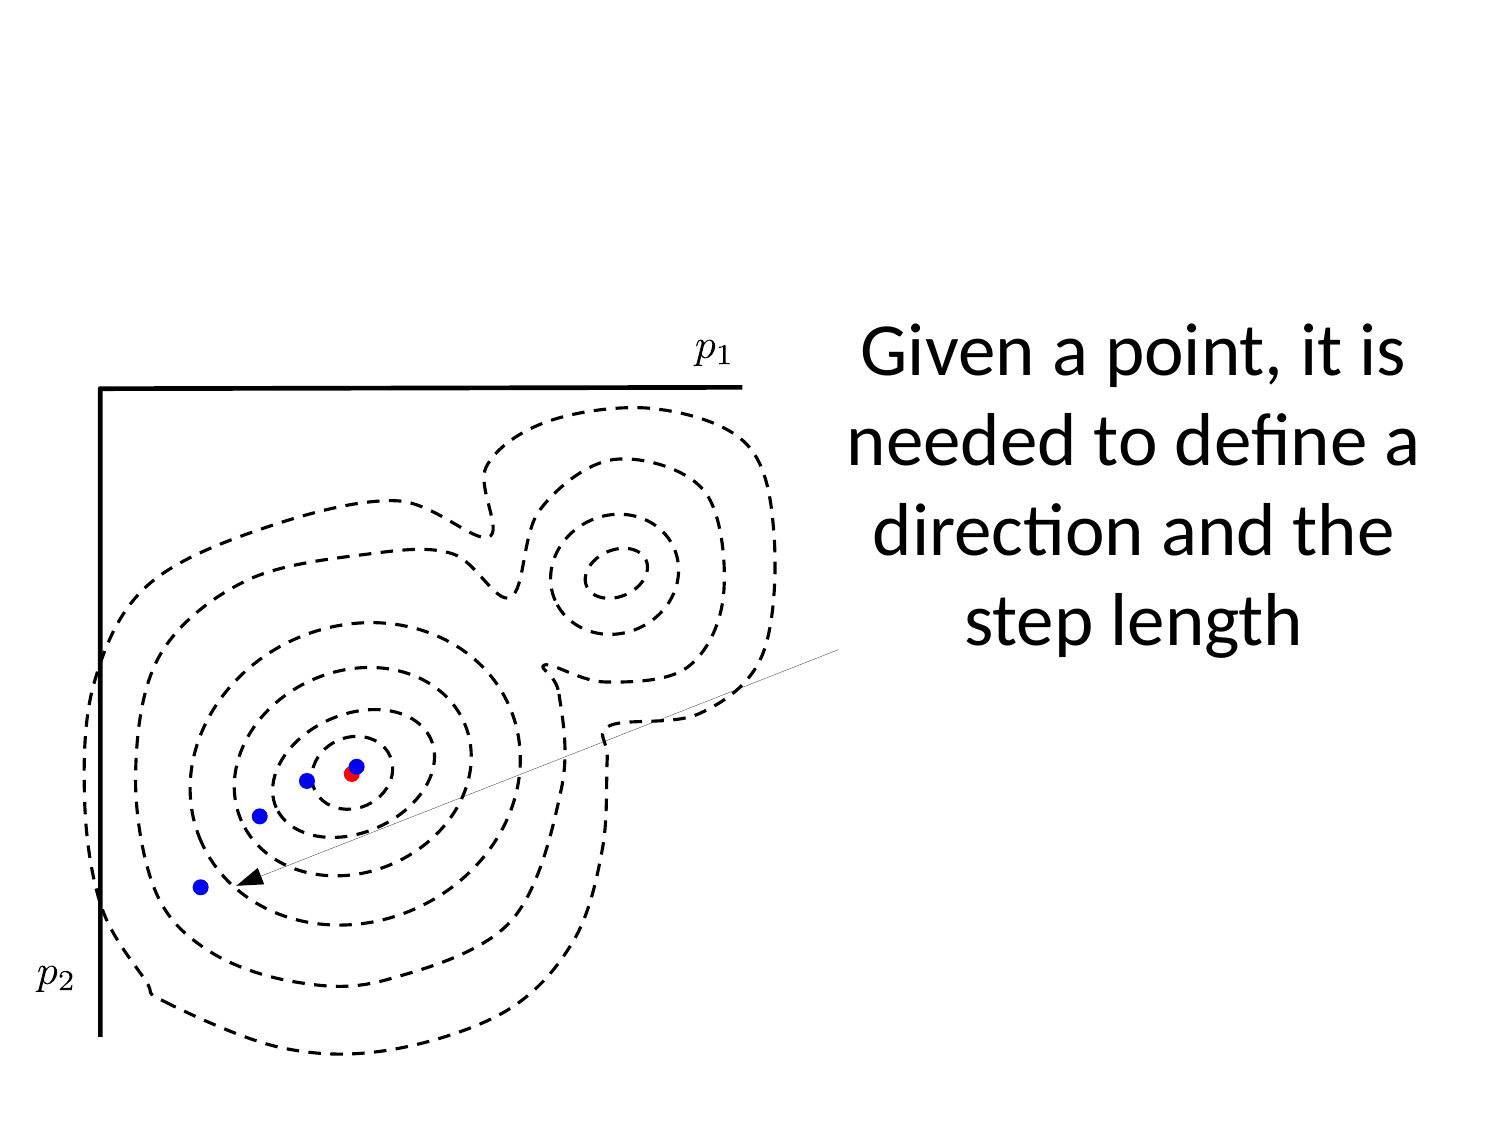

Given a point, it is needed to define a direction and the step length